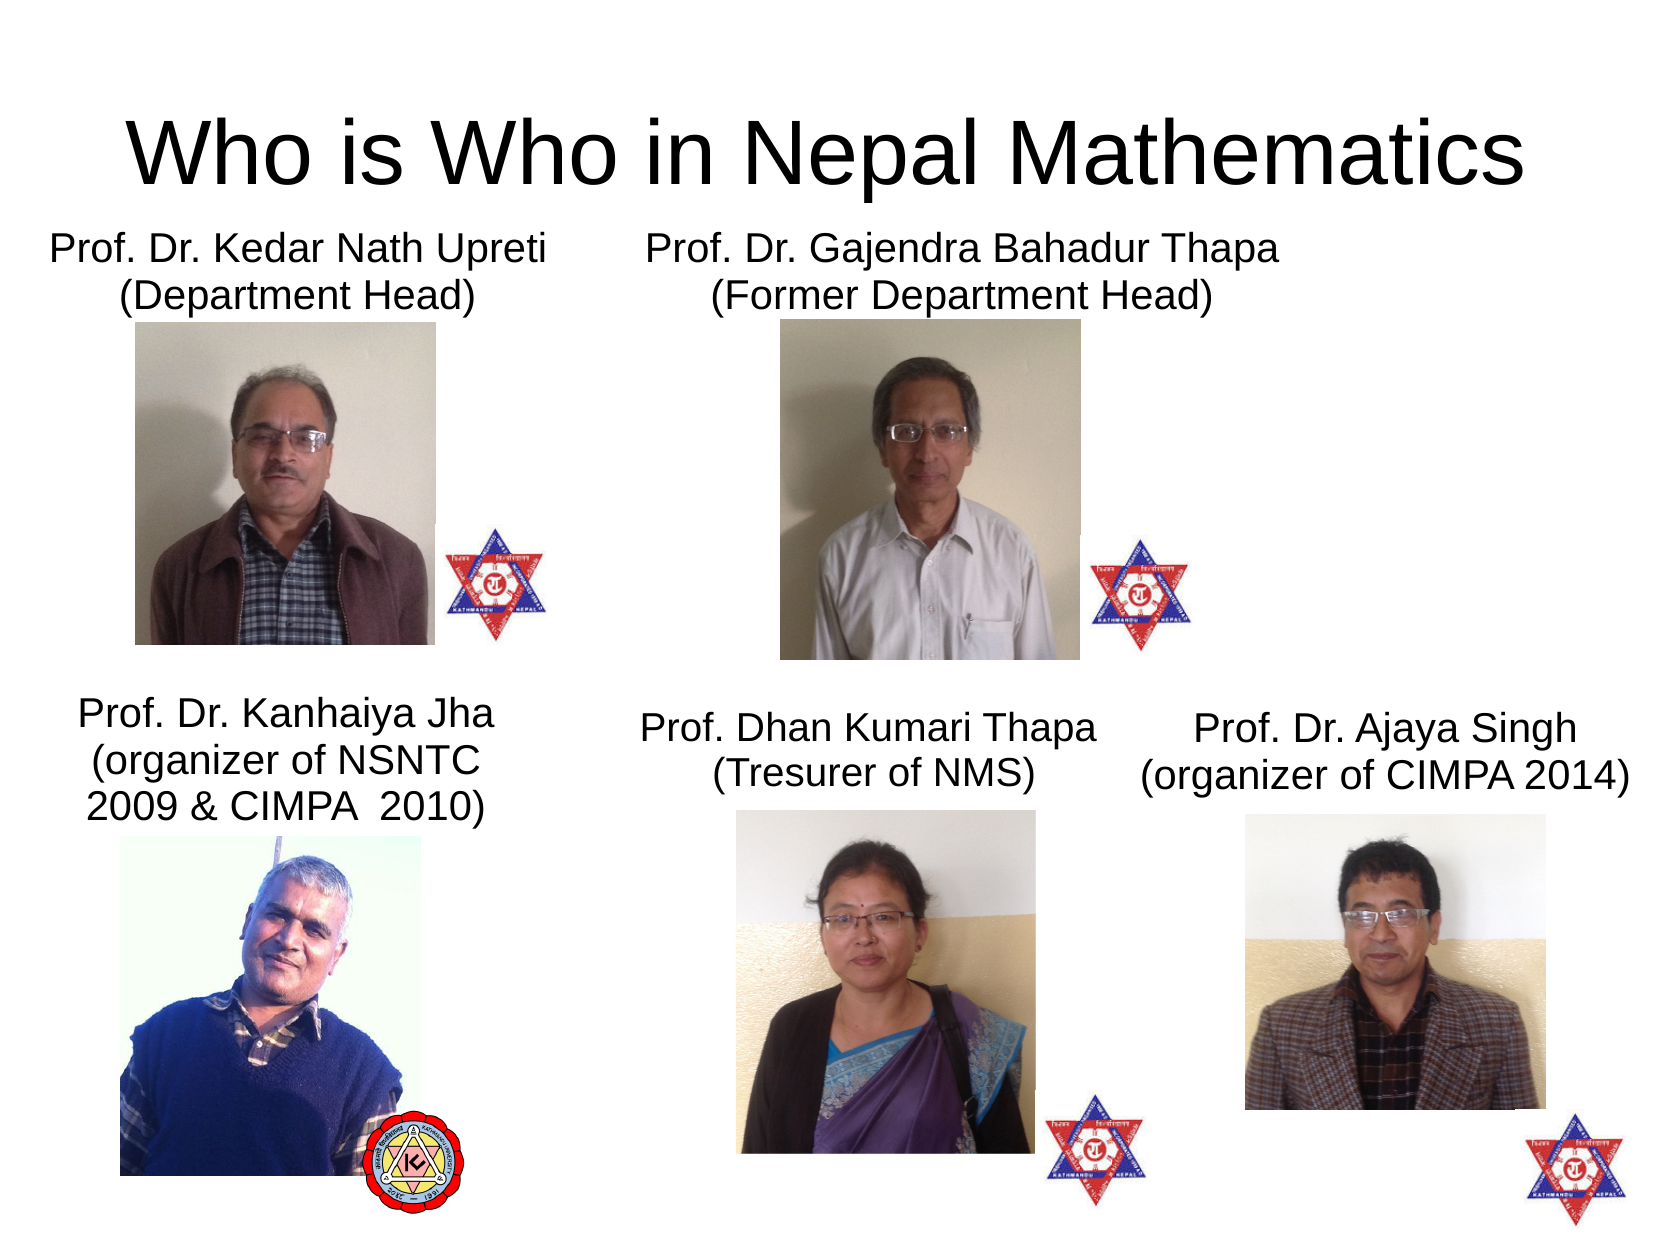

# Who is Who in Nepal Mathematics
Prof. Dr. Kedar Nath Upreti
(Department Head)
Prof. Dr. Gajendra Bahadur Thapa
(Former Department Head)
Prof. Dr. Kanhaiya Jha
(organizer of NSNTC 2009 & CIMPA 2010)
Prof. Dhan Kumari Thapa
(Tresurer of NMS)
Prof. Dr. Ajaya Singh
(organizer of CIMPA 2014)